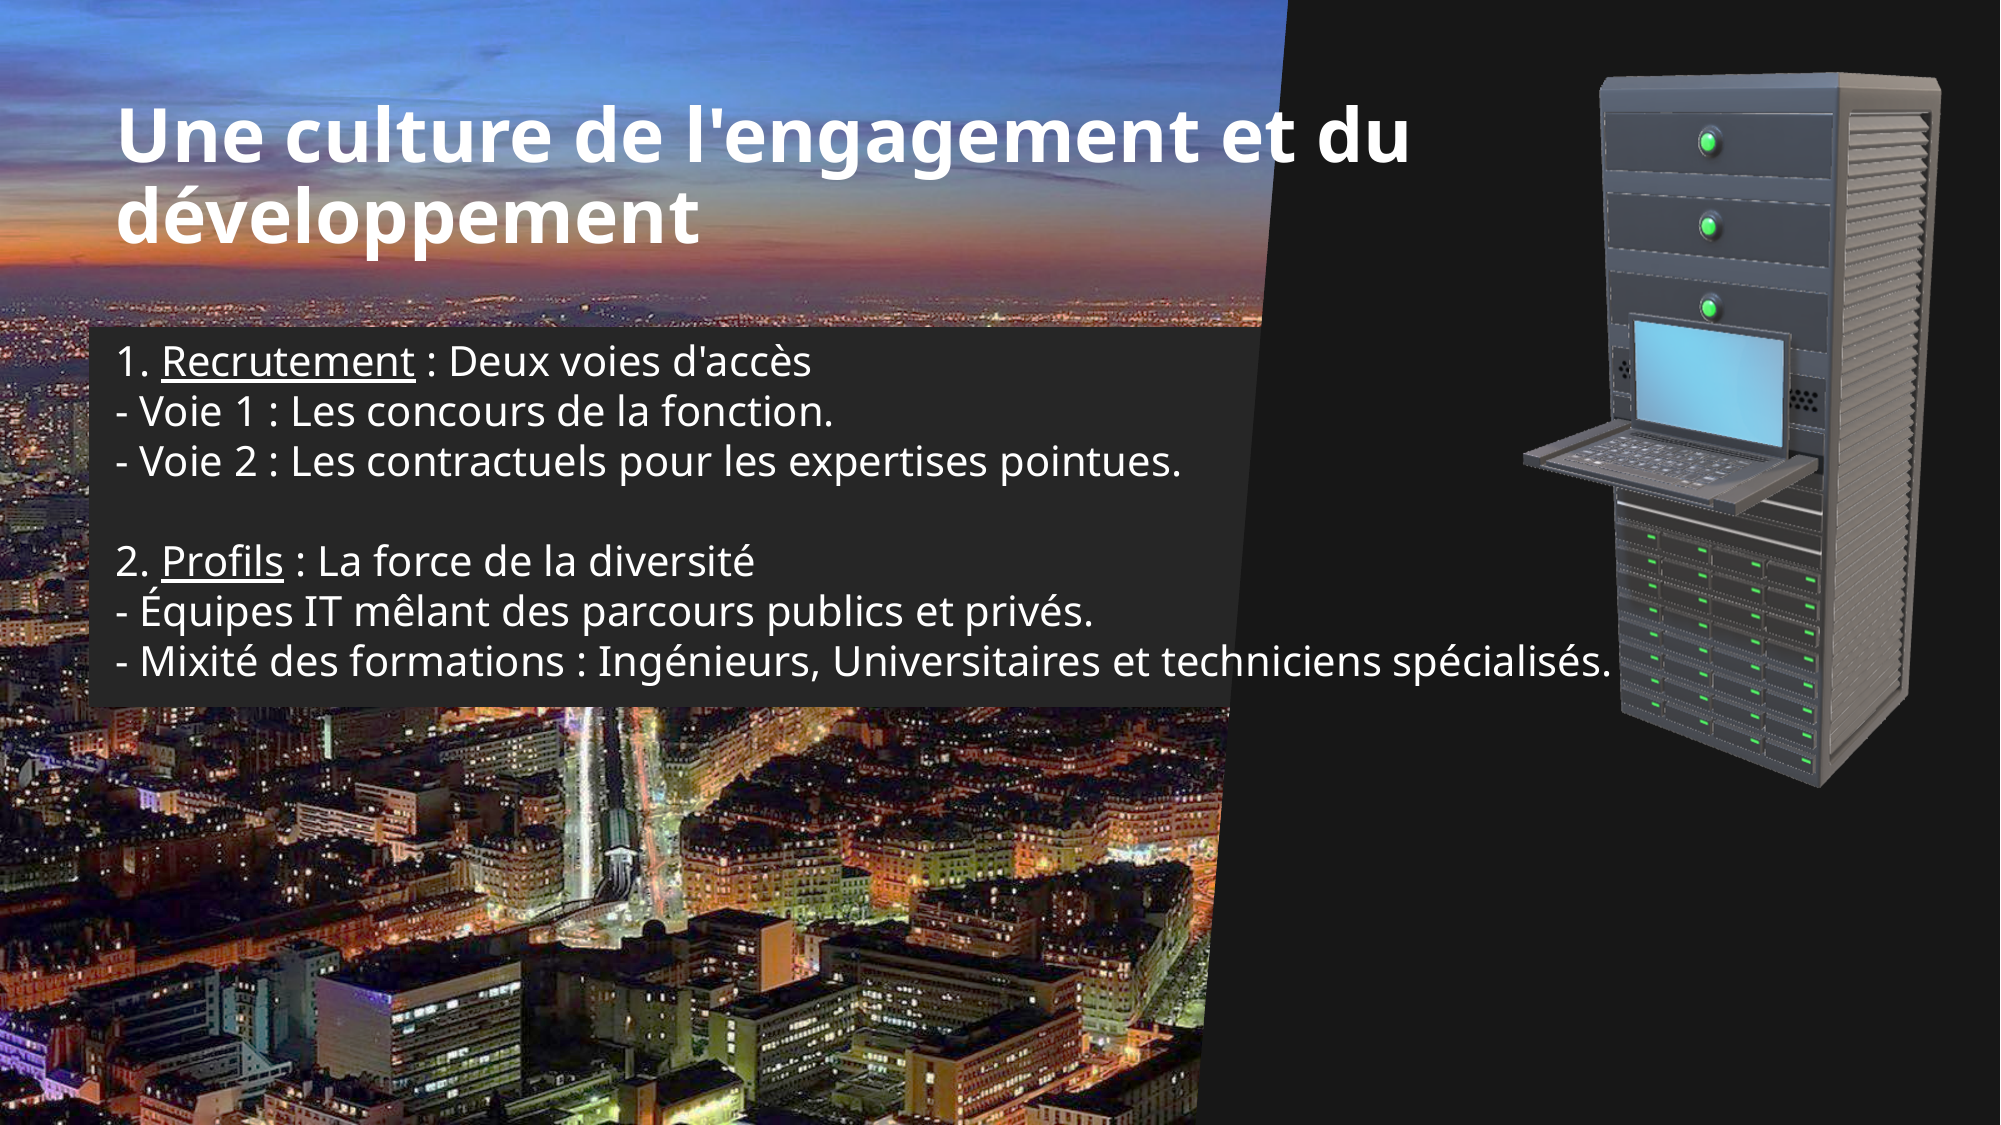

# Une culture de l'engagement et du développement
1. Recrutement : Deux voies d'accès
- Voie 1 : Les concours de la fonction.
- Voie 2 : Les contractuels pour les expertises pointues.
2. Profils : La force de la diversité
- Équipes IT mêlant des parcours publics et privés.
- Mixité des formations : Ingénieurs, Universitaires et techniciens spécialisés.